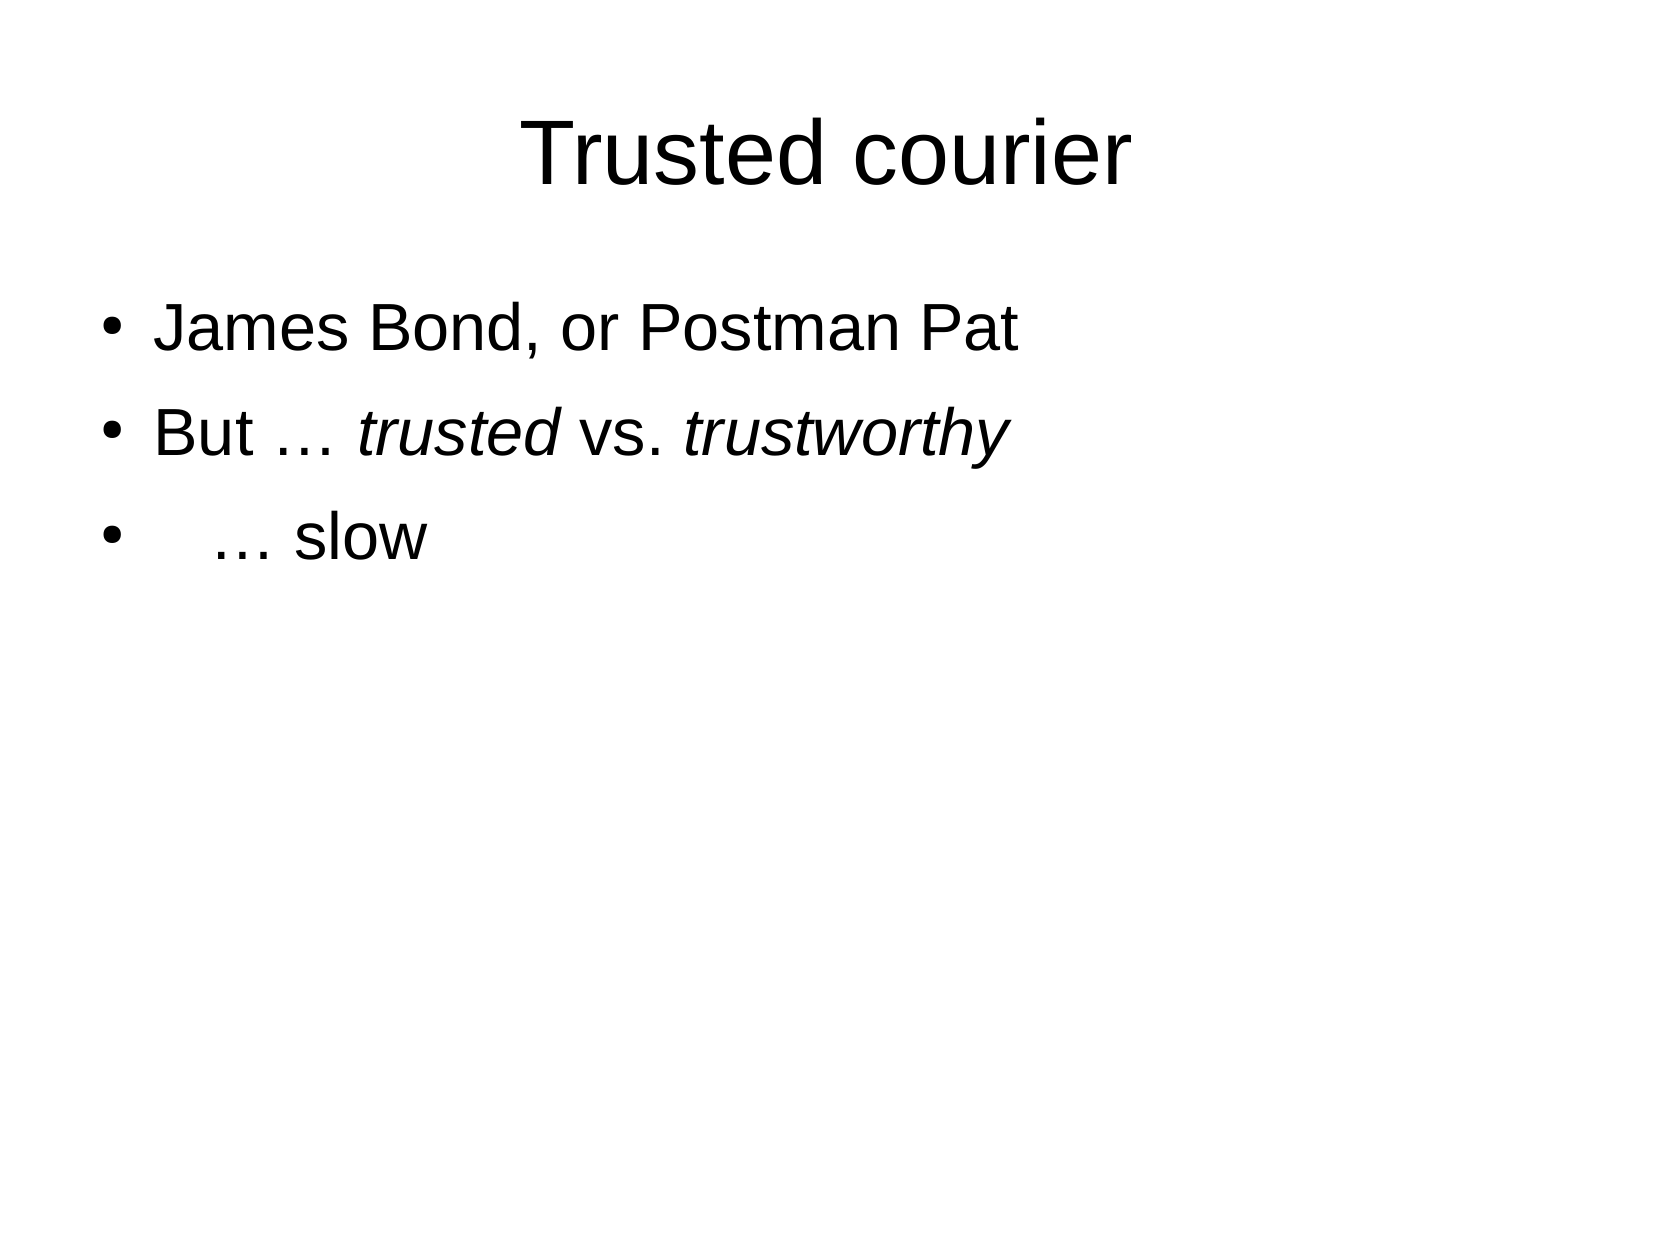

# Trusted courier
James Bond, or Postman Pat
But … trusted vs. trustworthy
 … slow